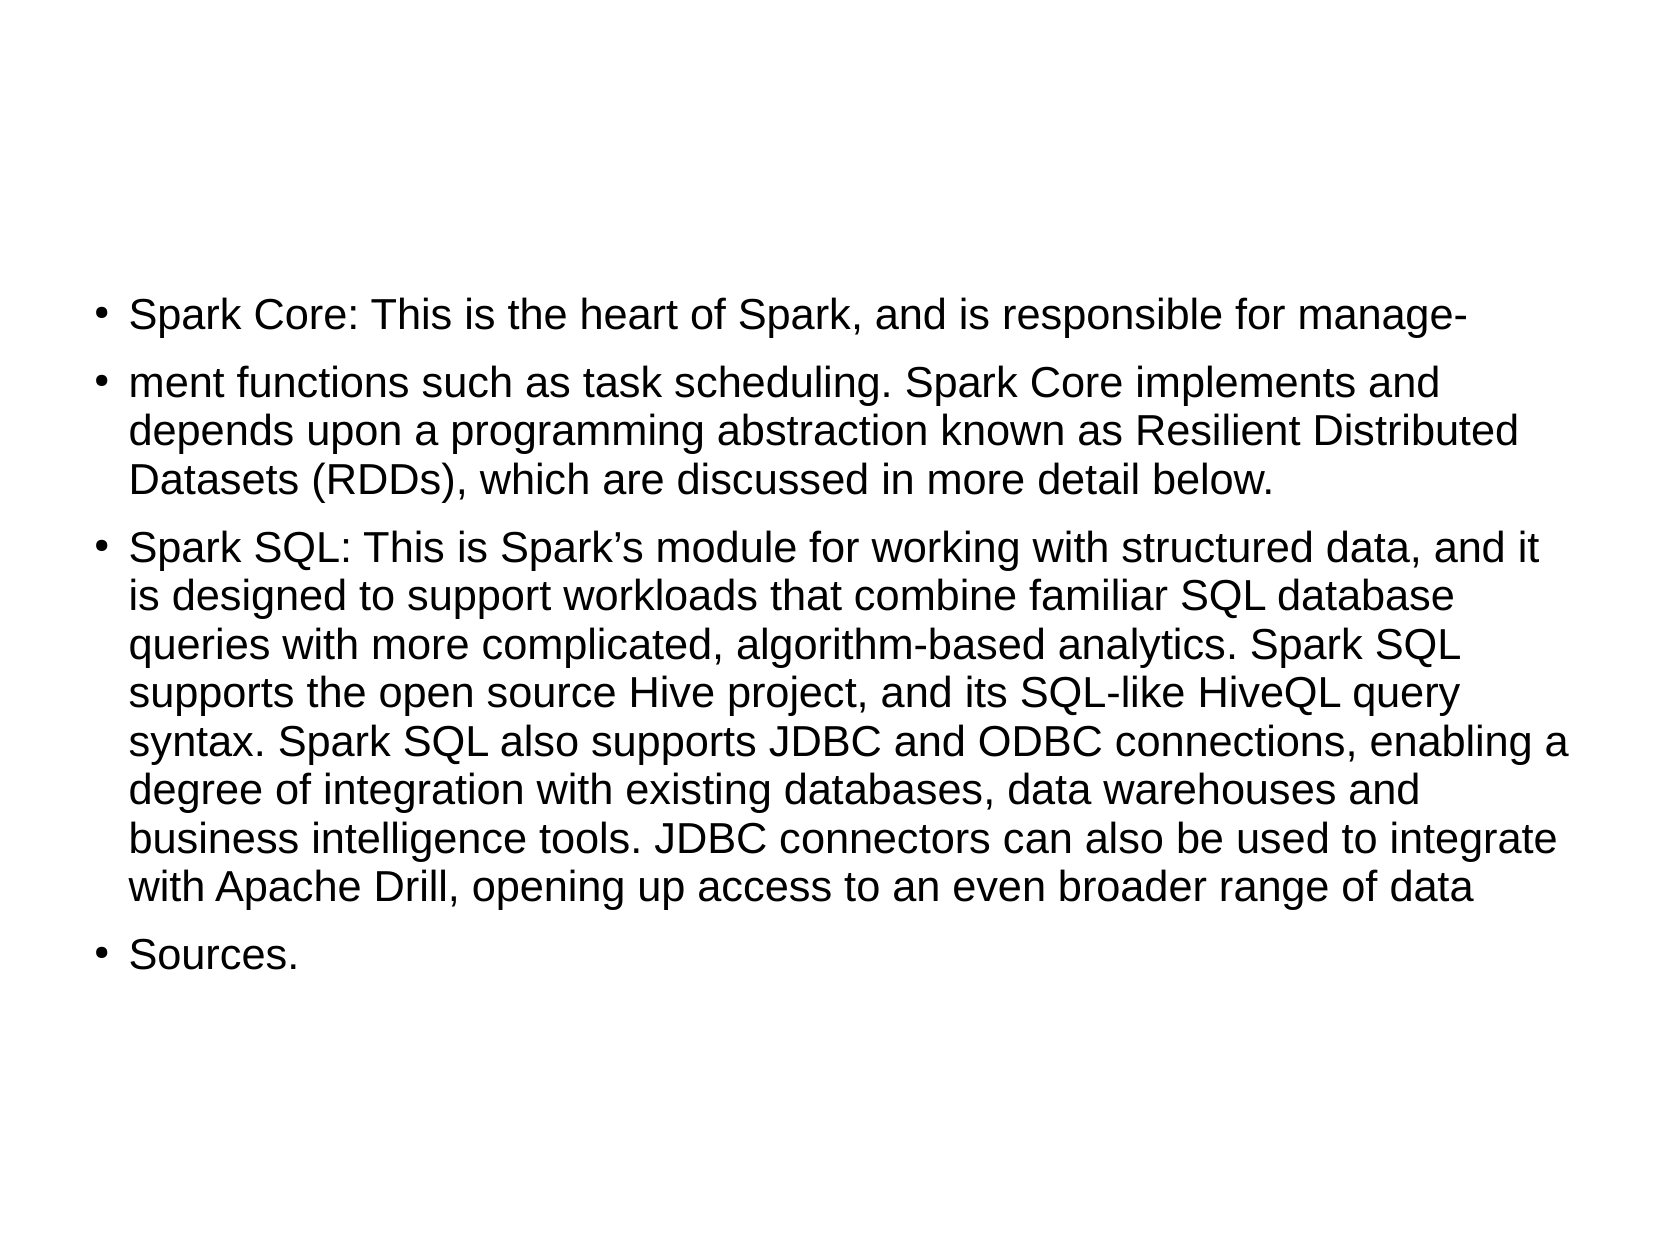

#
Spark Core: This is the heart of Spark, and is responsible for manage-
ment functions such as task scheduling. Spark Core implements and depends upon a programming abstraction known as Resilient Distributed Datasets (RDDs), which are discussed in more detail below.
Spark SQL: This is Spark’s module for working with structured data, and it is designed to support workloads that combine familiar SQL database queries with more complicated, algorithm-based analytics. Spark SQL supports the open source Hive project, and its SQL-like HiveQL query syntax. Spark SQL also supports JDBC and ODBC connections, enabling a degree of integration with existing databases, data warehouses and business intelligence tools. JDBC connectors can also be used to integrate with Apache Drill, opening up access to an even broader range of data
Sources.